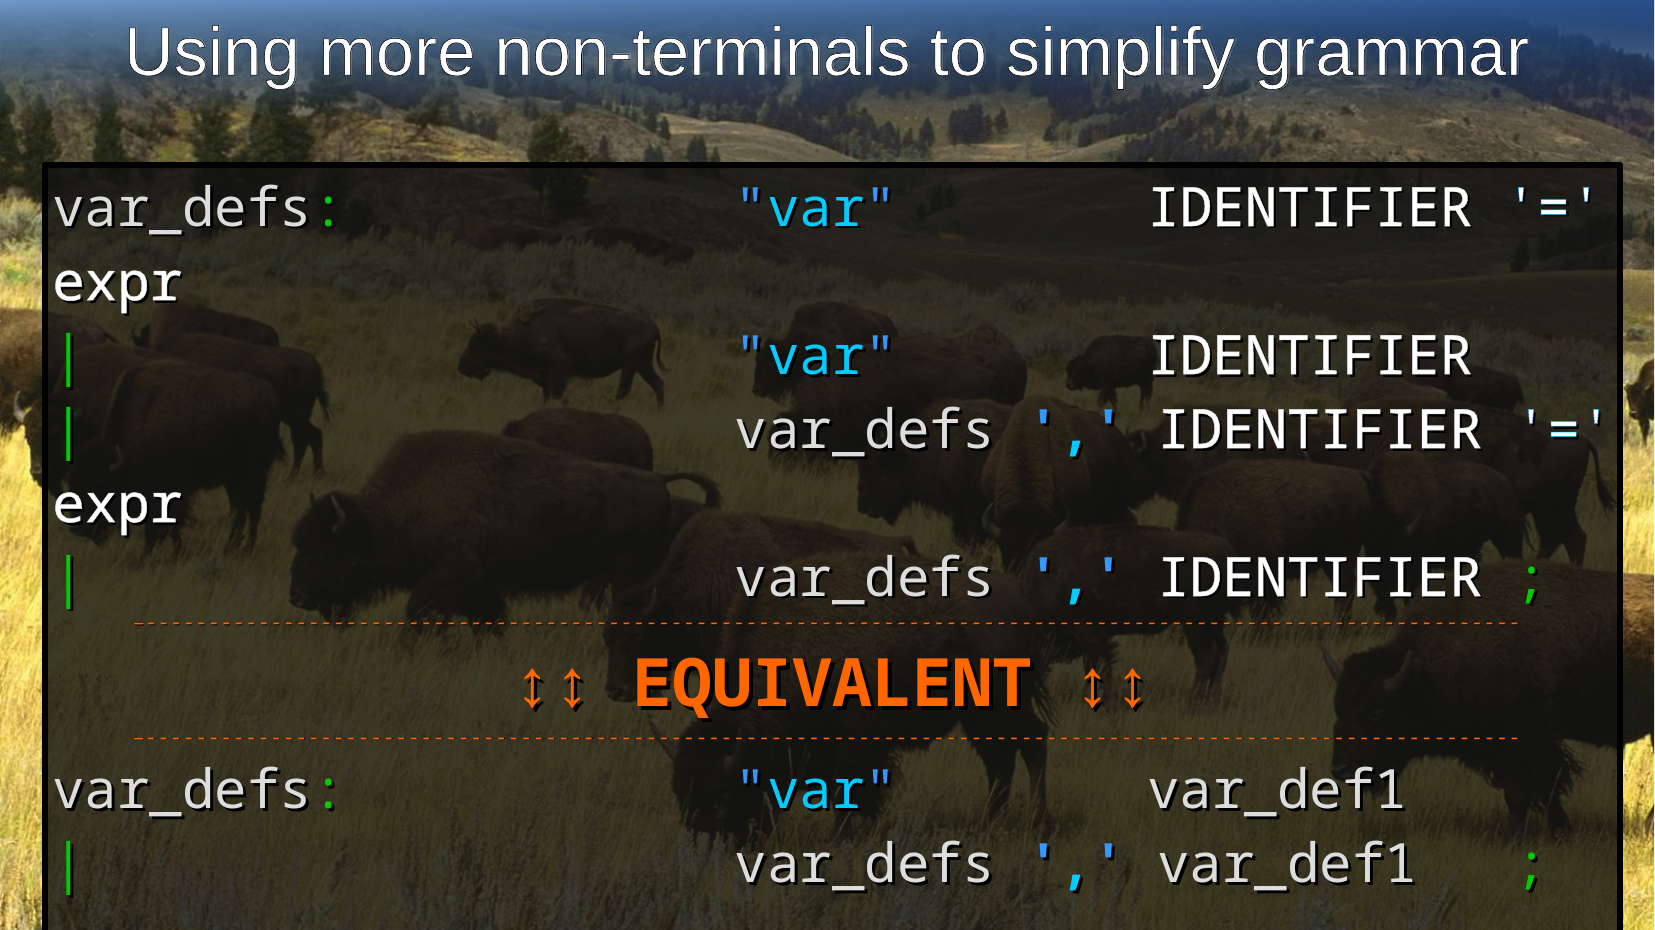

# Using more non-terminals to simplify grammar
var_defs: "var" IDENTIFIER '=' expr
| "var" IDENTIFIER
| var_defs ',' IDENTIFIER '=' expr
| var_defs ',' IDENTIFIER ;
–--------------------------------------------------------------------------------------------------------------
↕↕ EQUIVALENT ↕↕
–--------------------------------------------------------------------------------------------------------------
var_defs: "var" var_def1
| var_defs ',' var_def1 ;
var_def1: IDENTIFIER '=' expr
 IDENTIFIER ;